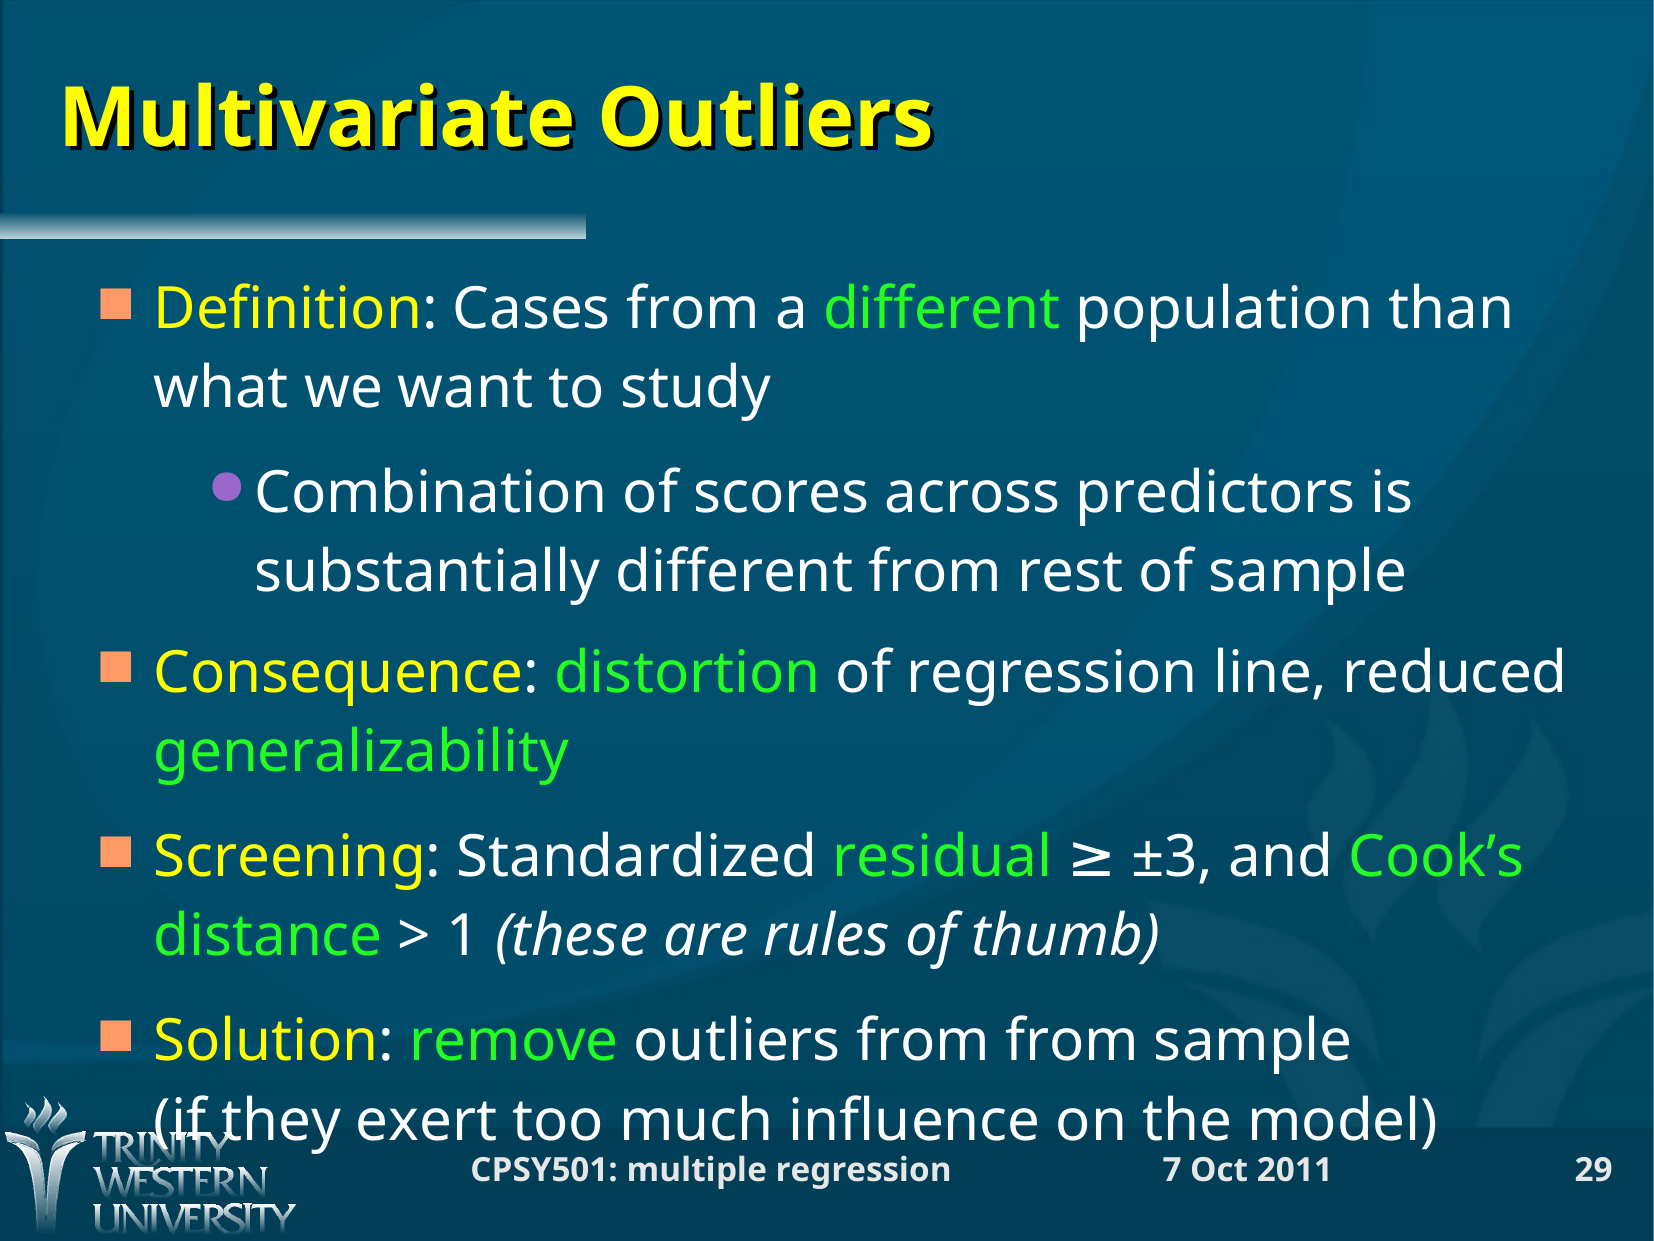

# Multivariate Outliers
Definition: Cases from a different population than what we want to study
Combination of scores across predictors is substantially different from rest of sample
Consequence: distortion of regression line, reduced generalizability
Screening: Standardized residual ≥ ±3, and Cook’s distance > 1 (these are rules of thumb)
Solution: remove outliers from from sample
(if they exert too much influence on the model)
CPSY501: multiple regression
7 Oct 2011
29